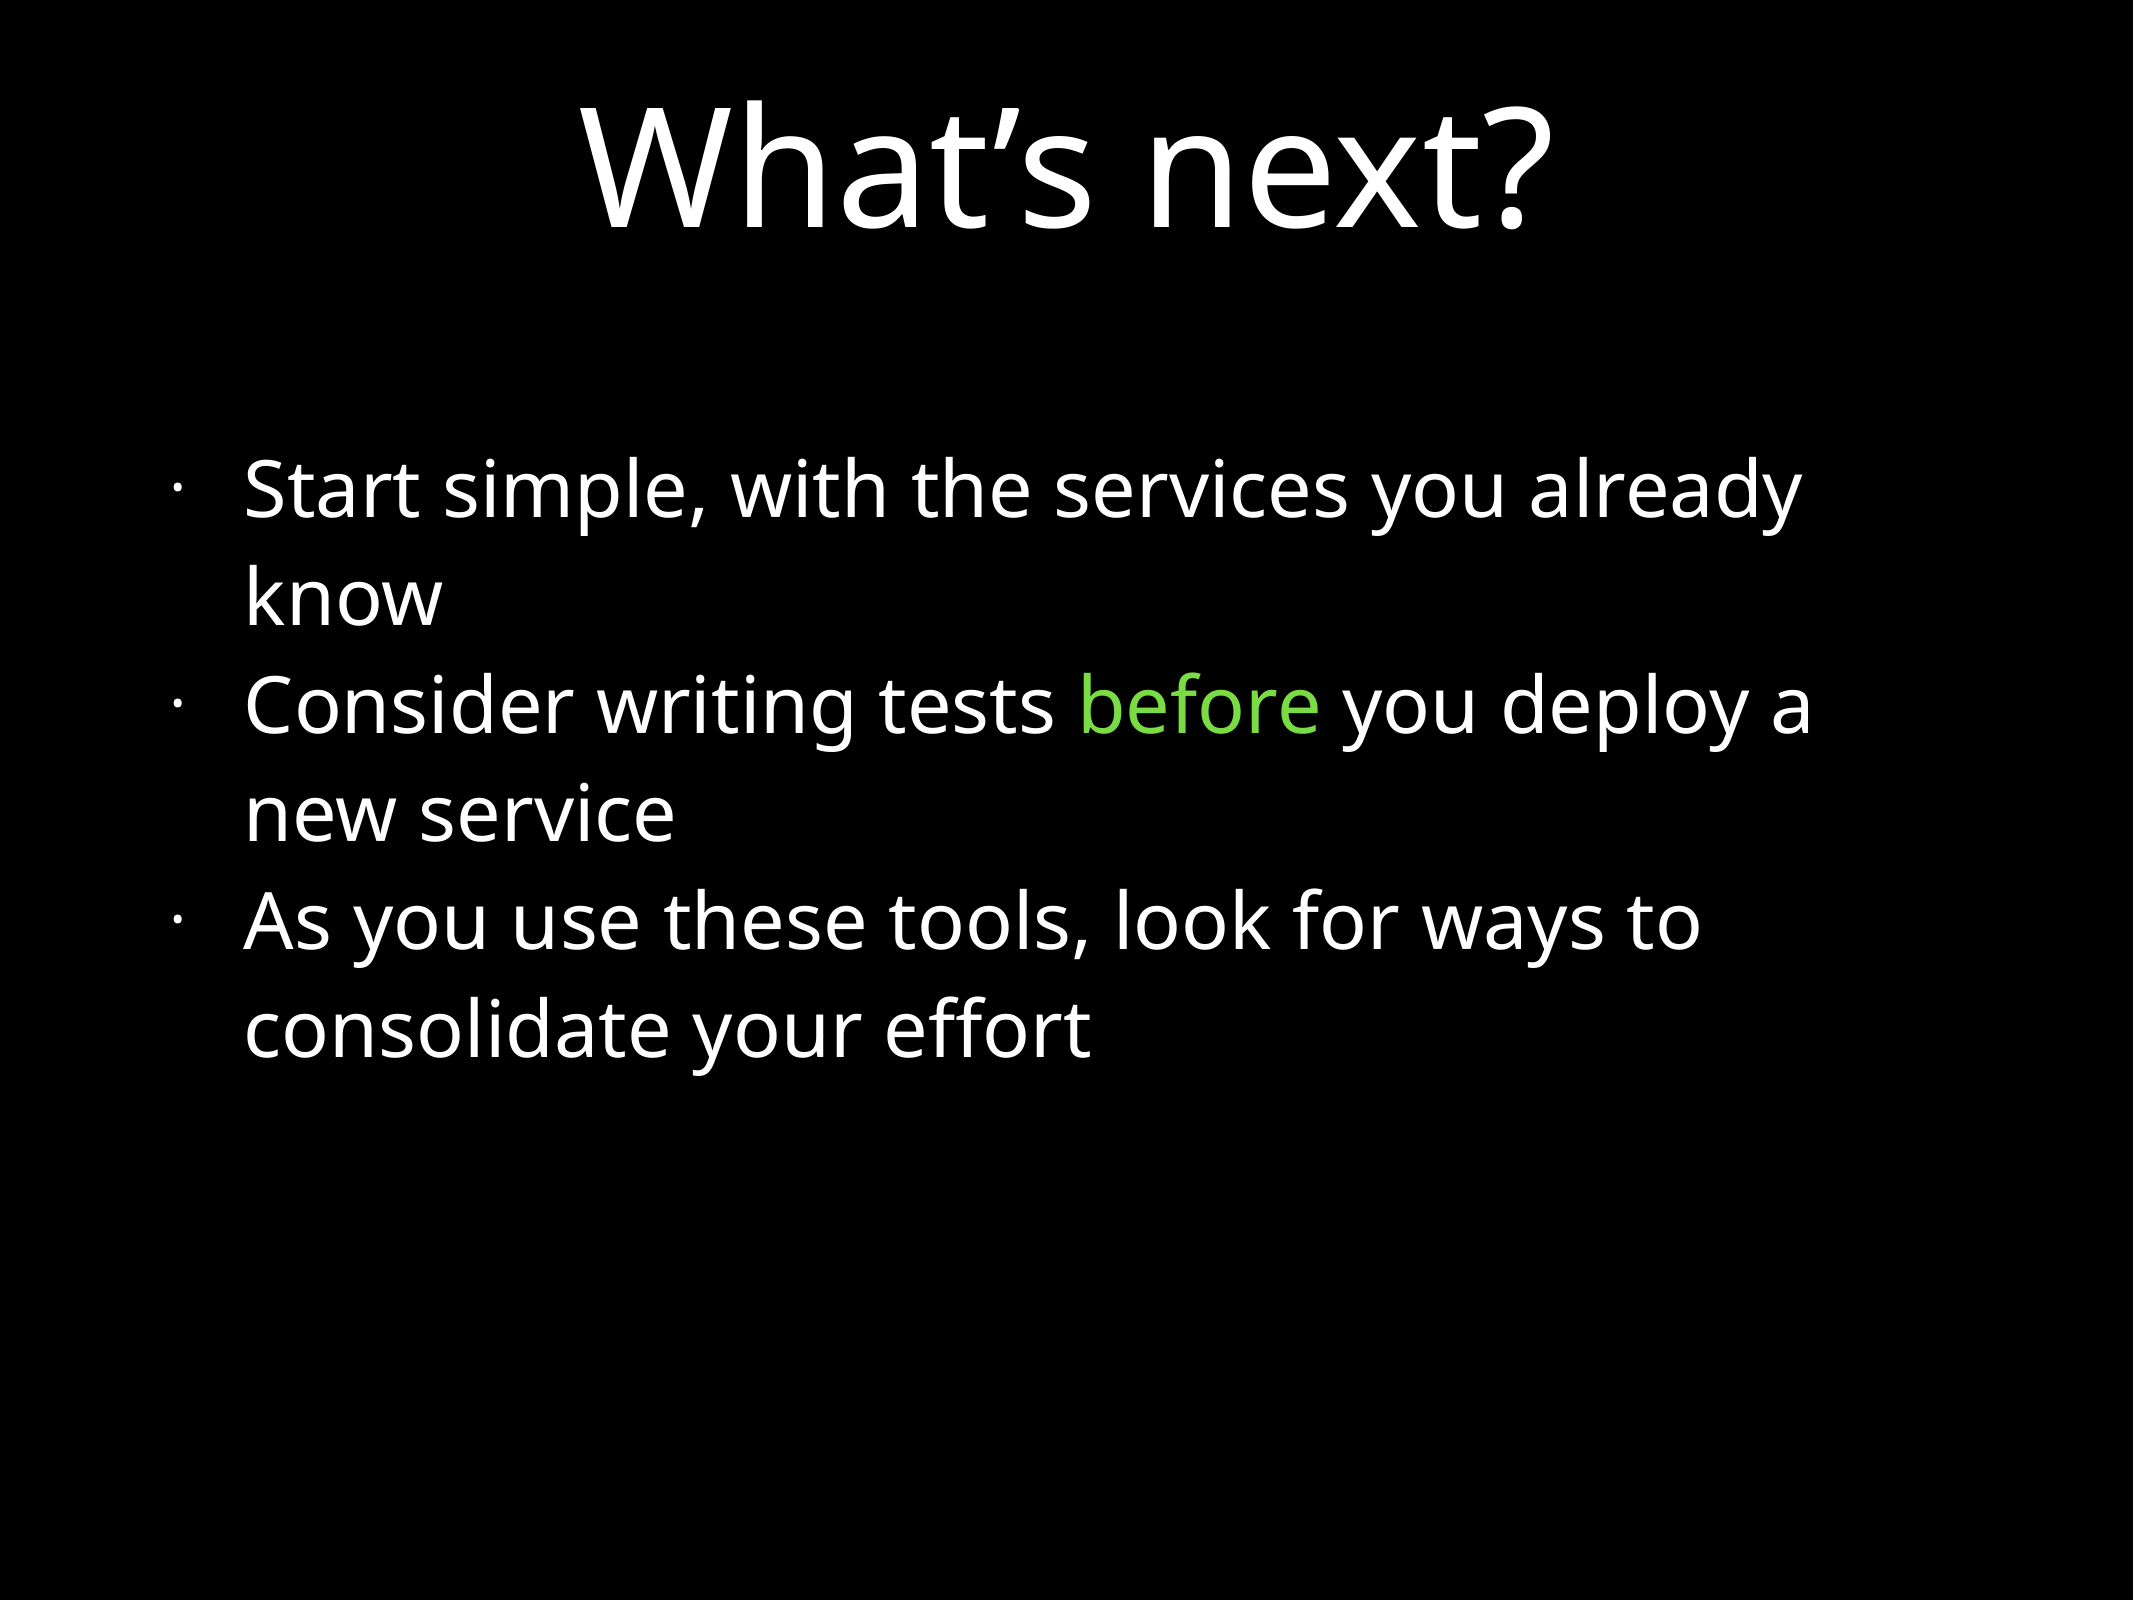

What’s next?
Start simple, with the services you already know
Consider writing tests before you deploy a new service
As you use these tools, look for ways to consolidate your effort